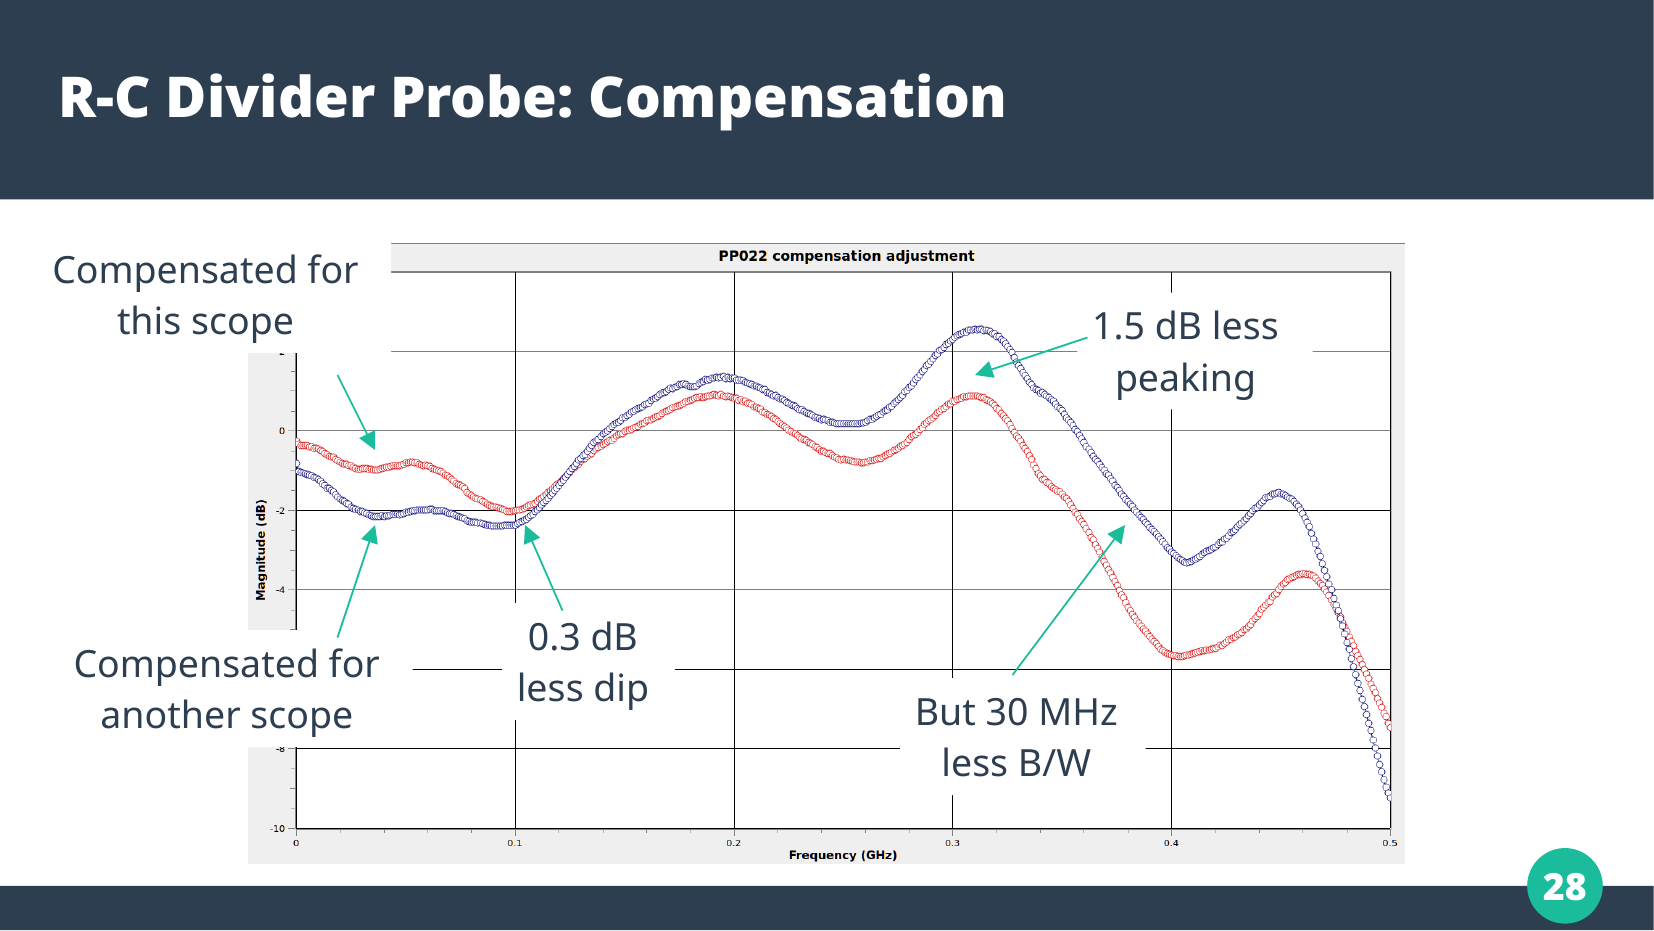

# R-C Divider Probe: Compensation
Compensated for
this scope
1.5 dB less
peaking
0.3 dB
less dip
Compensated for
another scope
But 30 MHz
less B/W